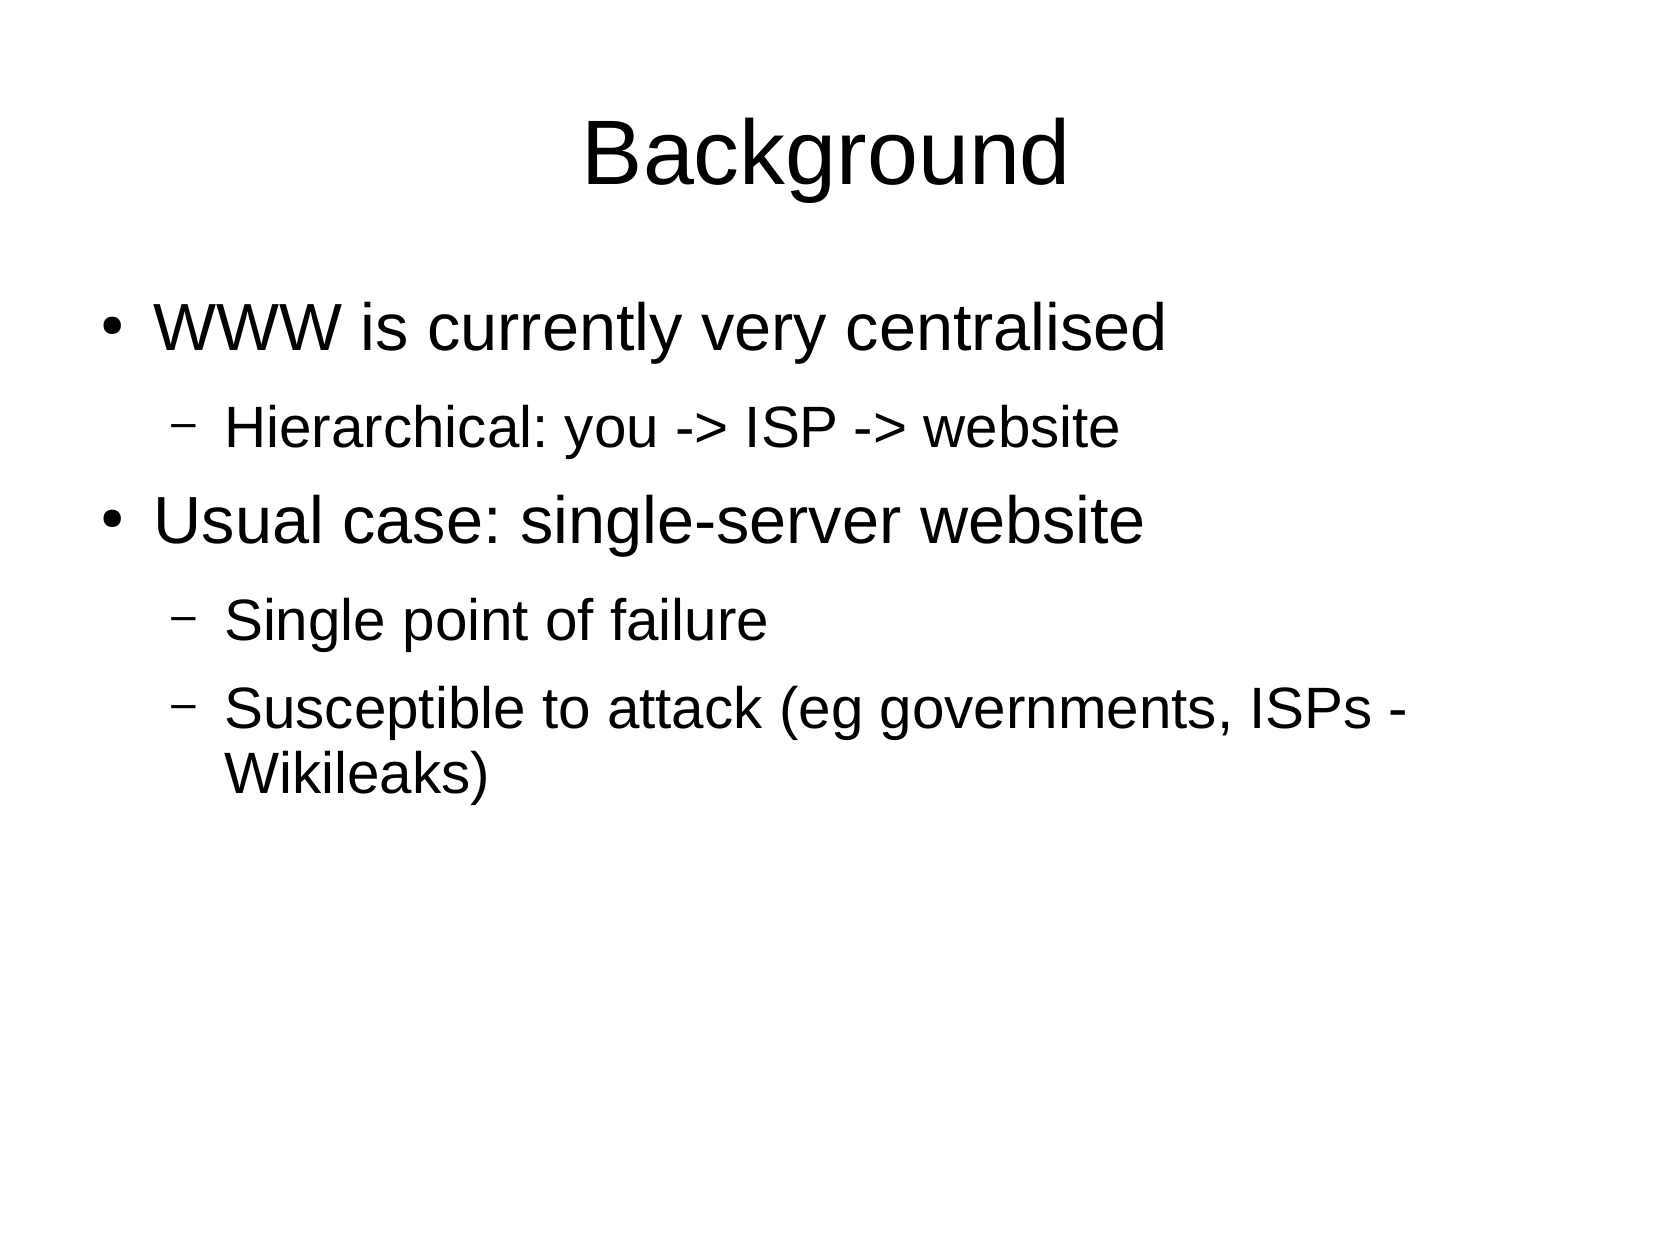

# Background
WWW is currently very centralised
Hierarchical: you -> ISP -> website
Usual case: single-server website
Single point of failure
Susceptible to attack (eg governments, ISPs - Wikileaks)